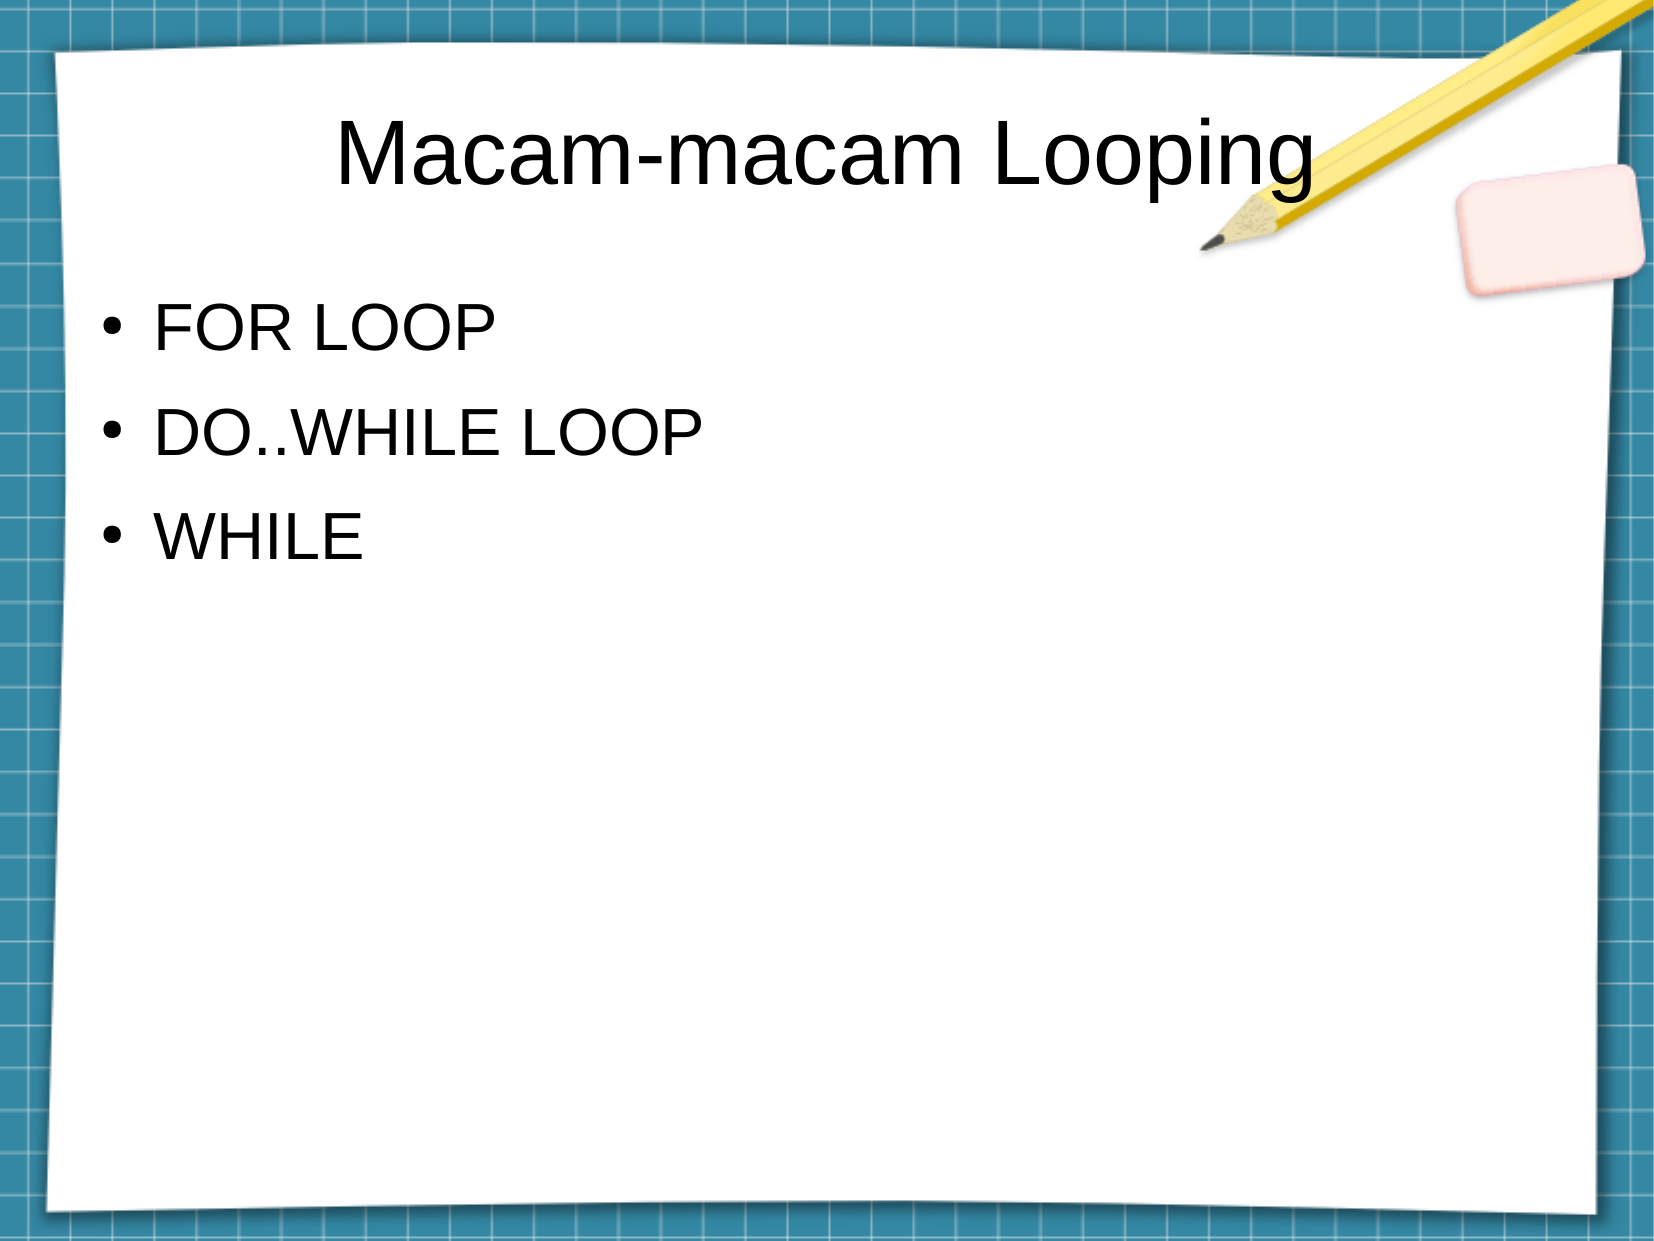

# Macam-macam Looping
FOR LOOP
DO..WHILE LOOP
WHILE